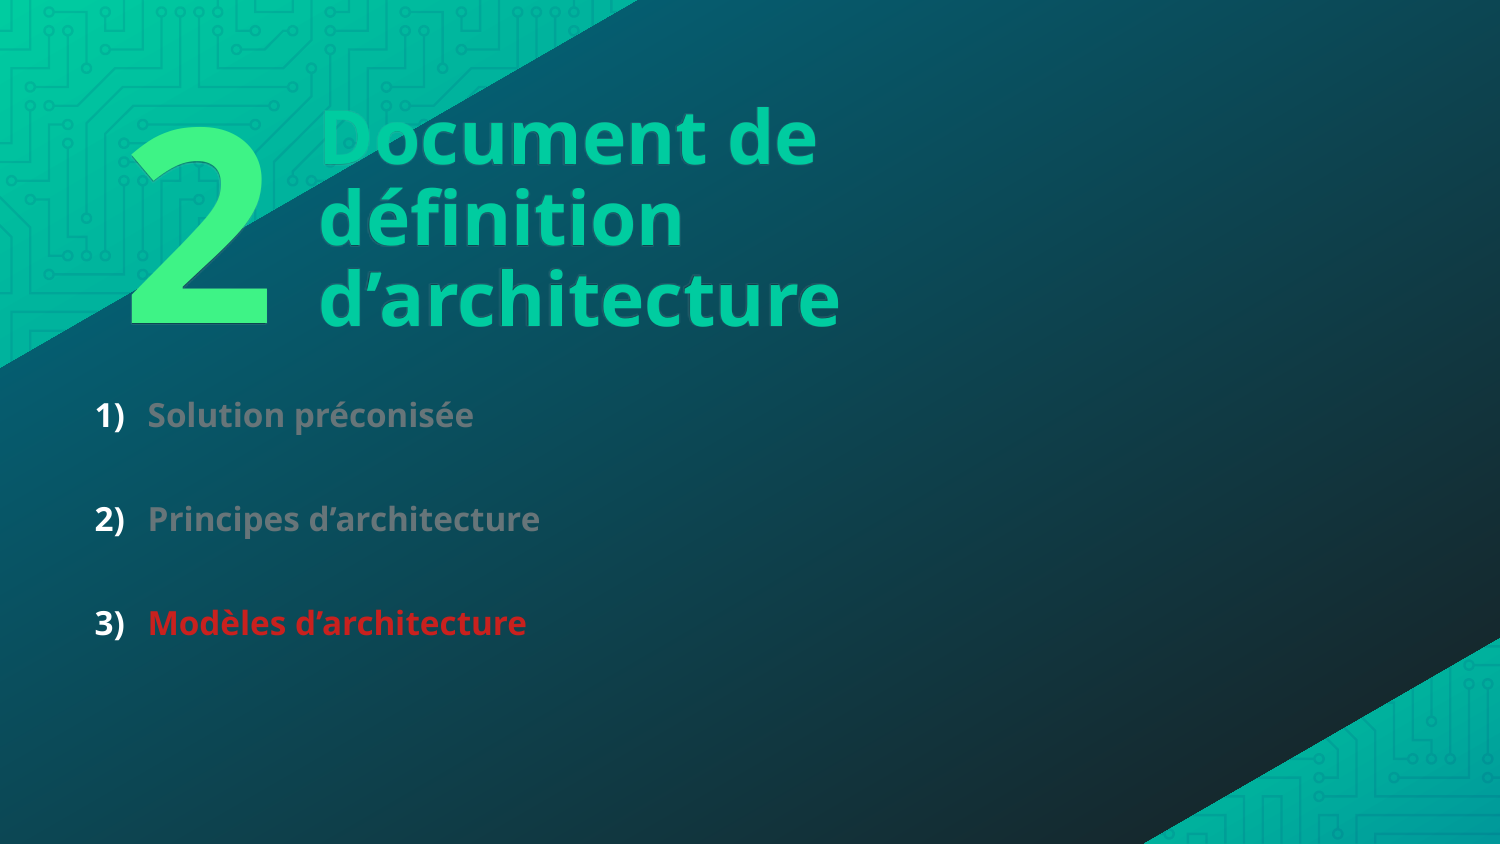

Document de définition d’architecture
2
# Solution préconisée
Principes d’architecture
Modèles d’architecture